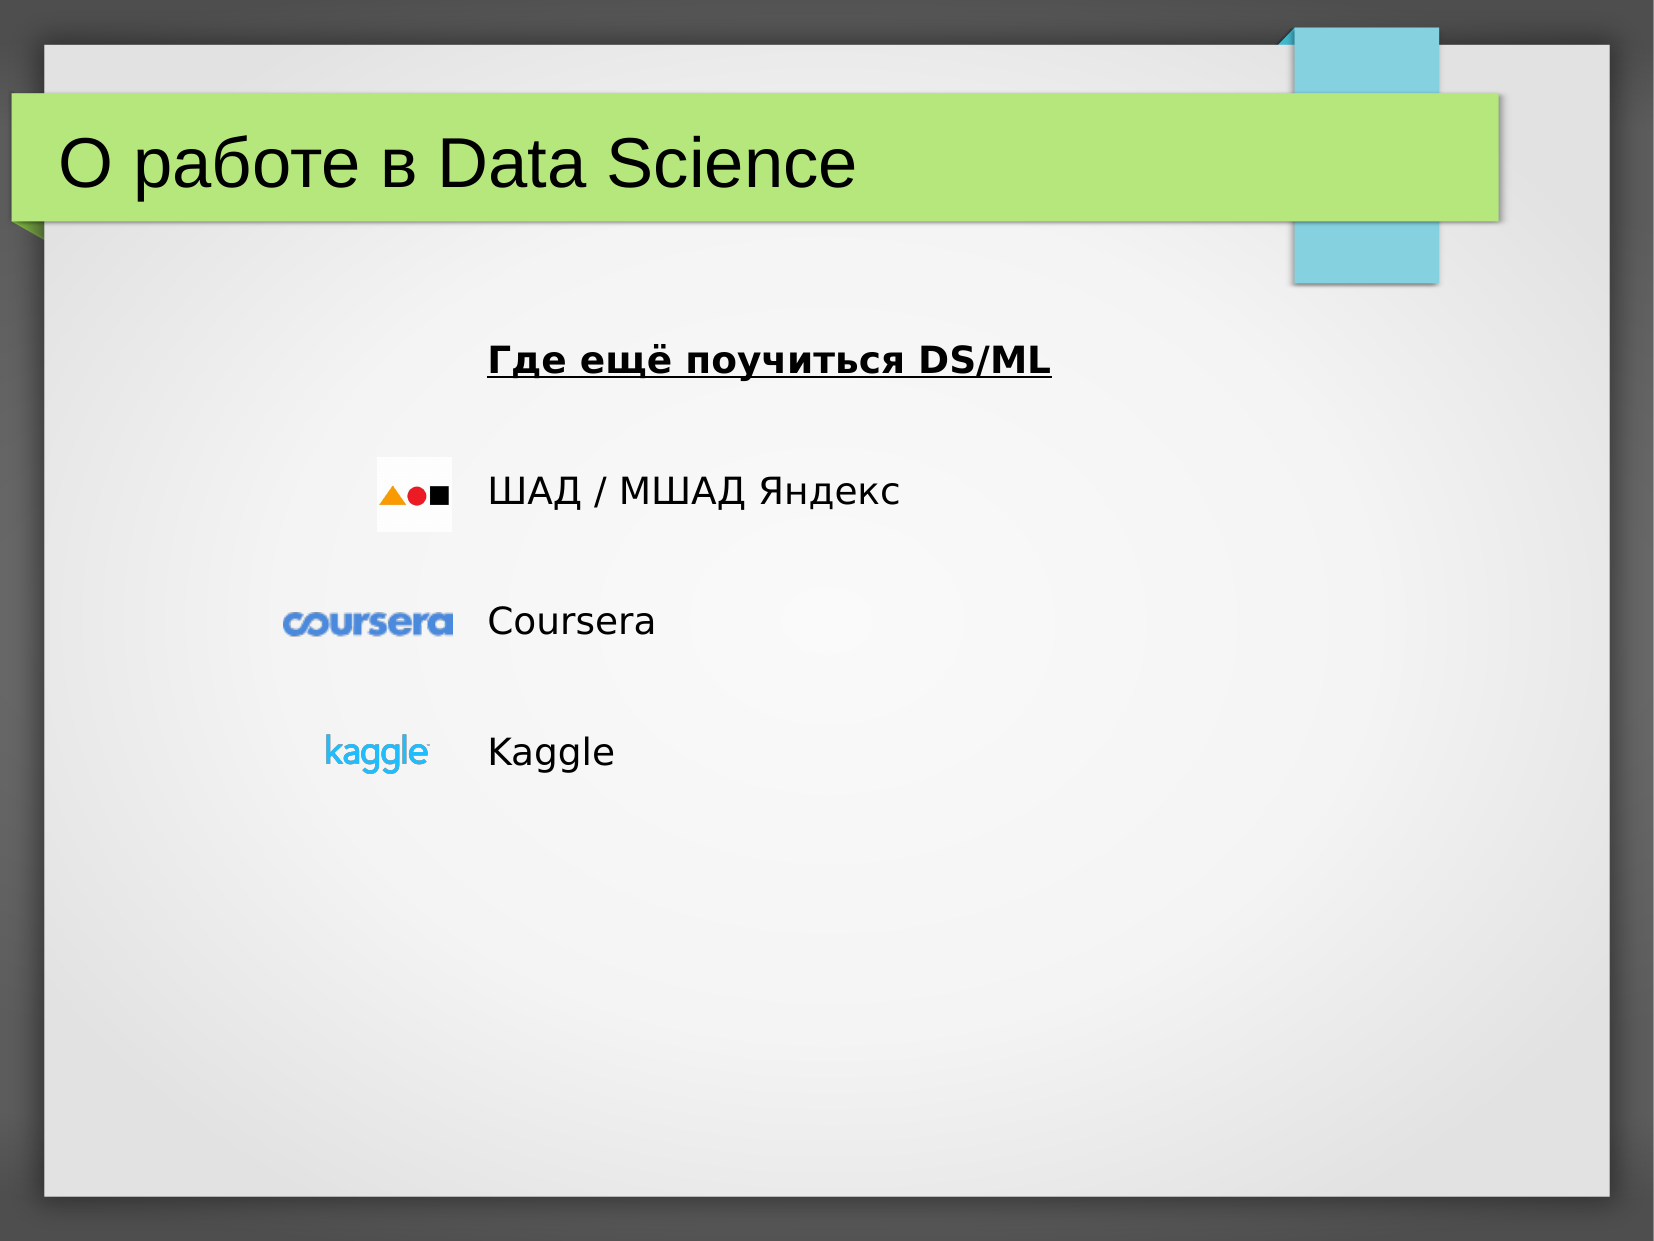

# О работе в Data Science
Где ещё поучиться DS/ML
ШАД / МШАД Яндекс
Coursera
Kaggle